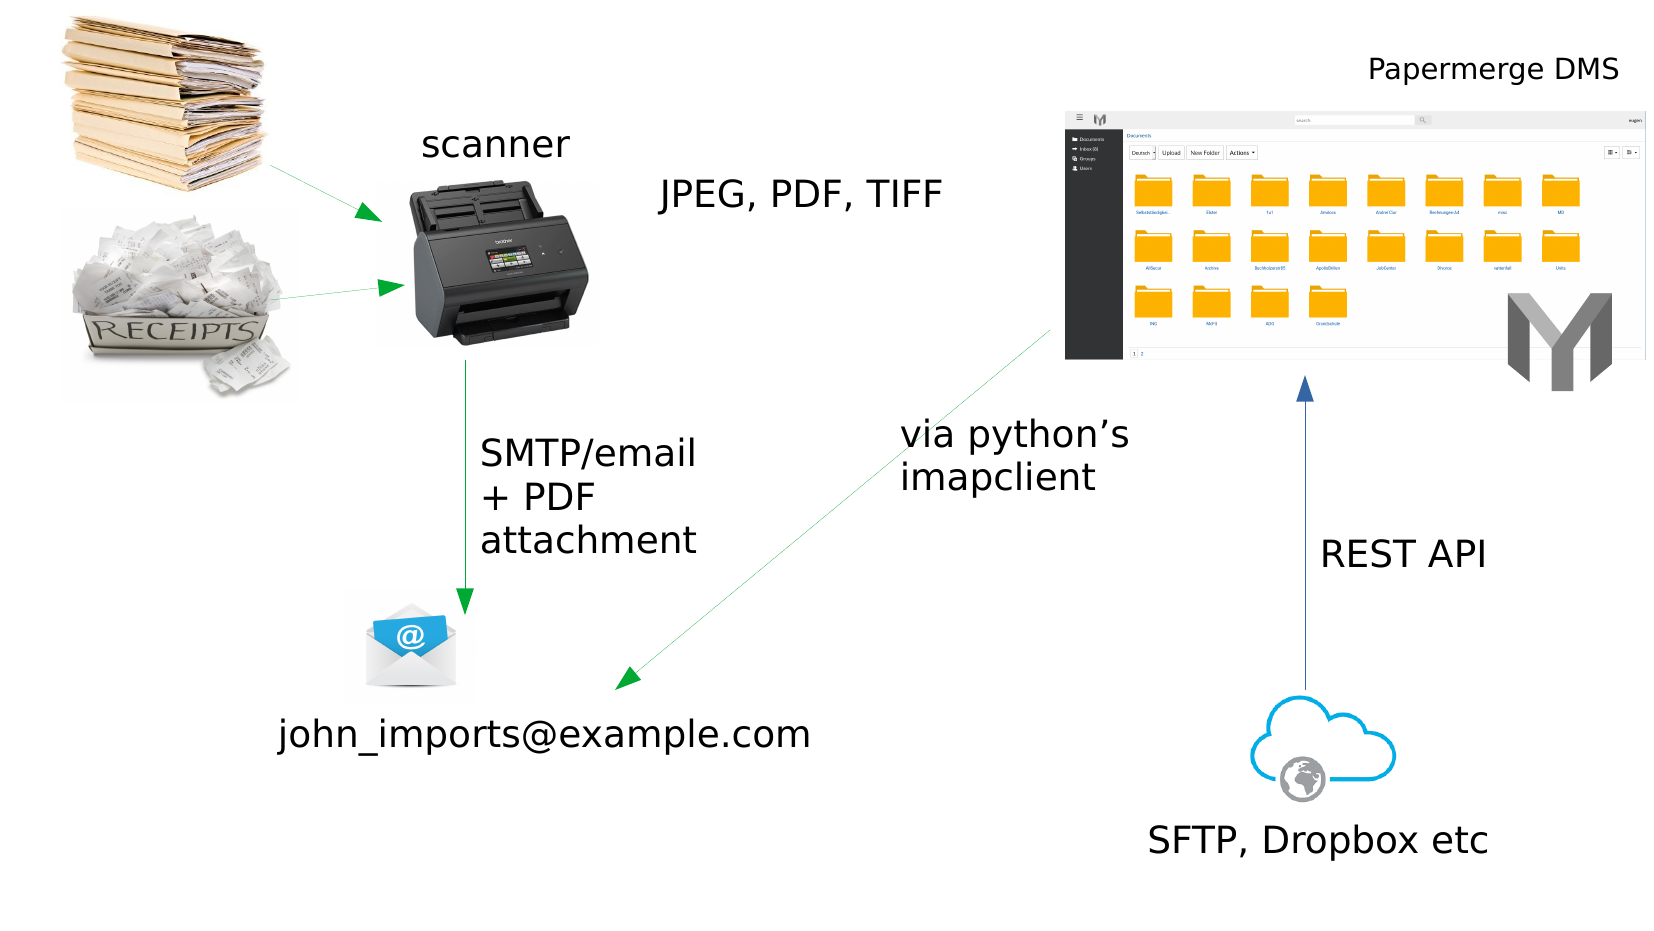

Papermerge DMS
scanner
JPEG, PDF, TIFF
via python’s
imapclient
SMTP/email
+ PDF attachment
REST API
john_imports@example.com
SFTP, Dropbox etc